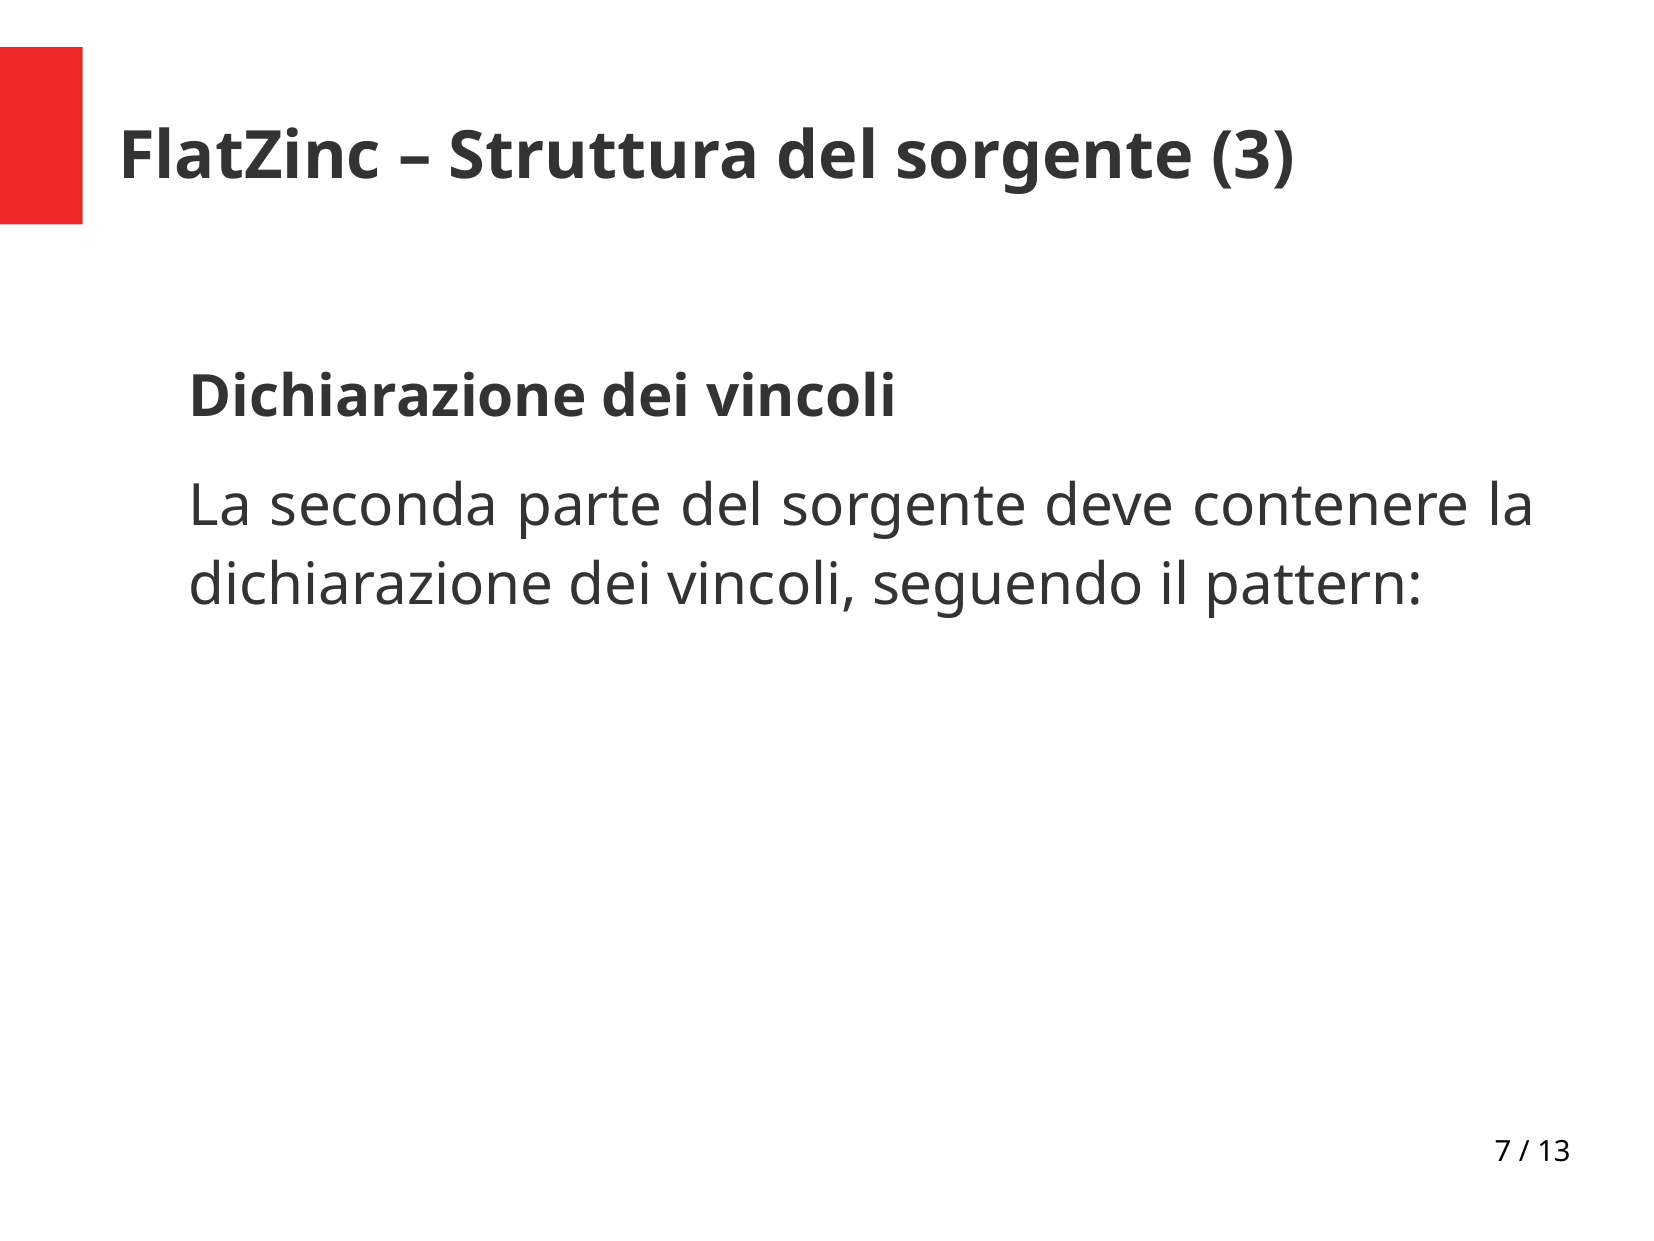

# FlatZinc – Struttura del sorgente (3)
Dichiarazione dei vincoli
La seconda parte del sorgente deve contenere la dichiarazione dei vincoli, seguendo il pattern:
7